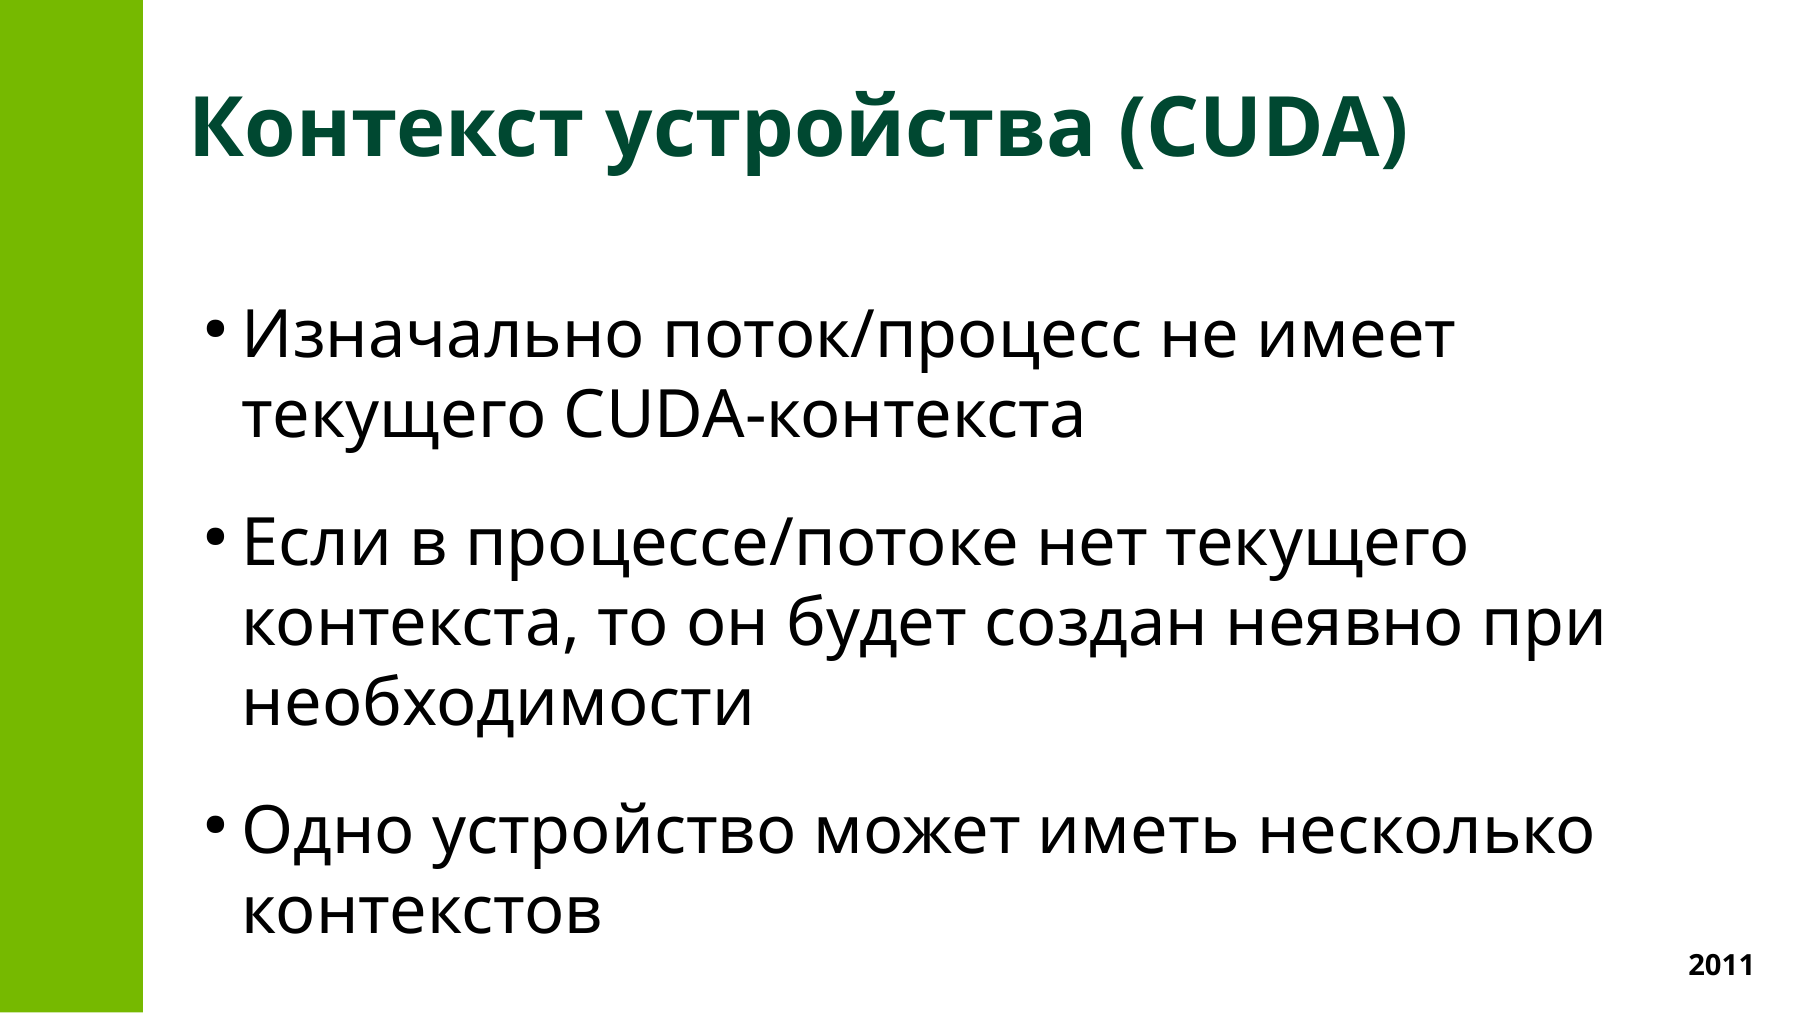

# Контекст устройства (CUDA)
Изначально поток/процесс не имеет текущего CUDA-контекста
Если в процессе/потоке нет текущего контекста, то он будет создан неявно при необходимости
Одно устройство может иметь несколько контекстов